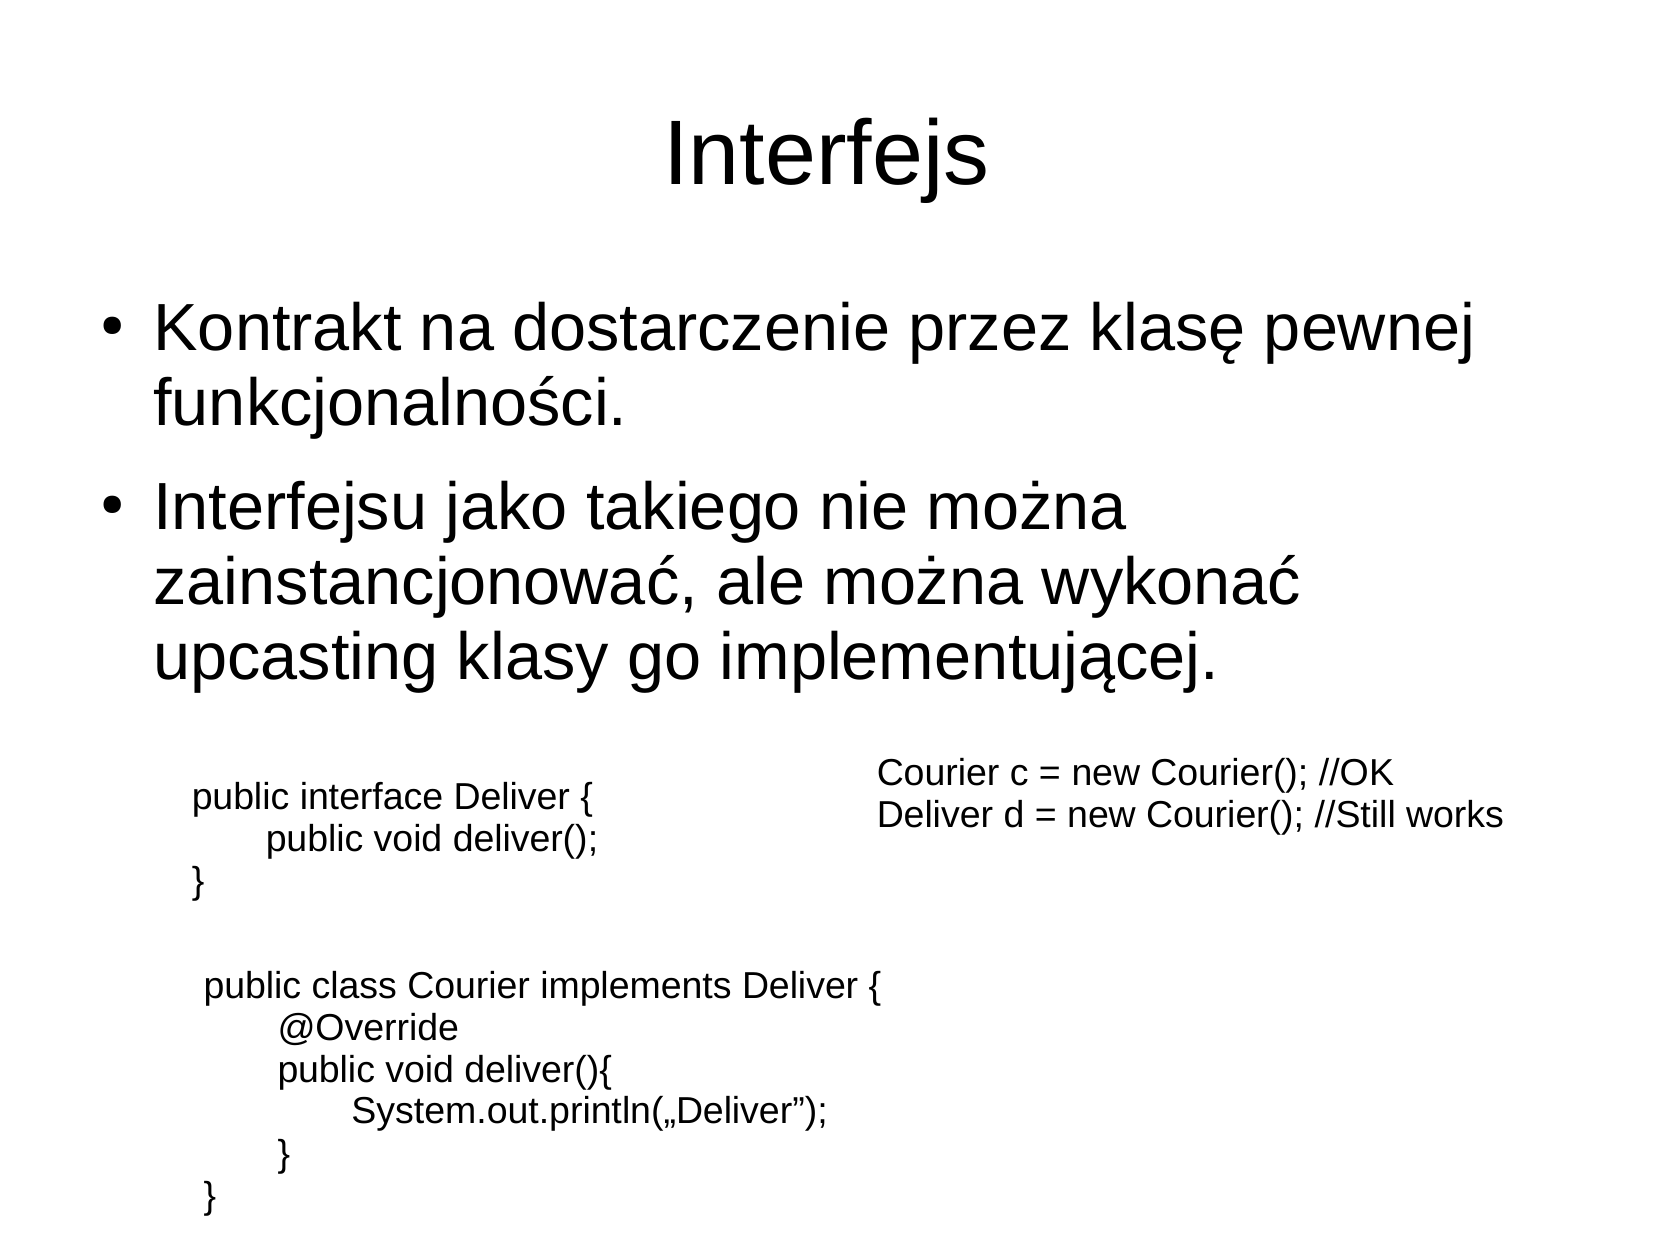

# Interfejs
Kontrakt na dostarczenie przez klasę pewnej funkcjonalności.
Interfejsu jako takiego nie można zainstancjonować, ale można wykonać upcasting klasy go implementującej.
Courier c = new Courier(); //OK
Deliver d = new Courier(); //Still works
public interface Deliver {
	public void deliver();
}
public class Courier implements Deliver {
	@Override
	public void deliver(){
		System.out.println(„Deliver”);
	}
}